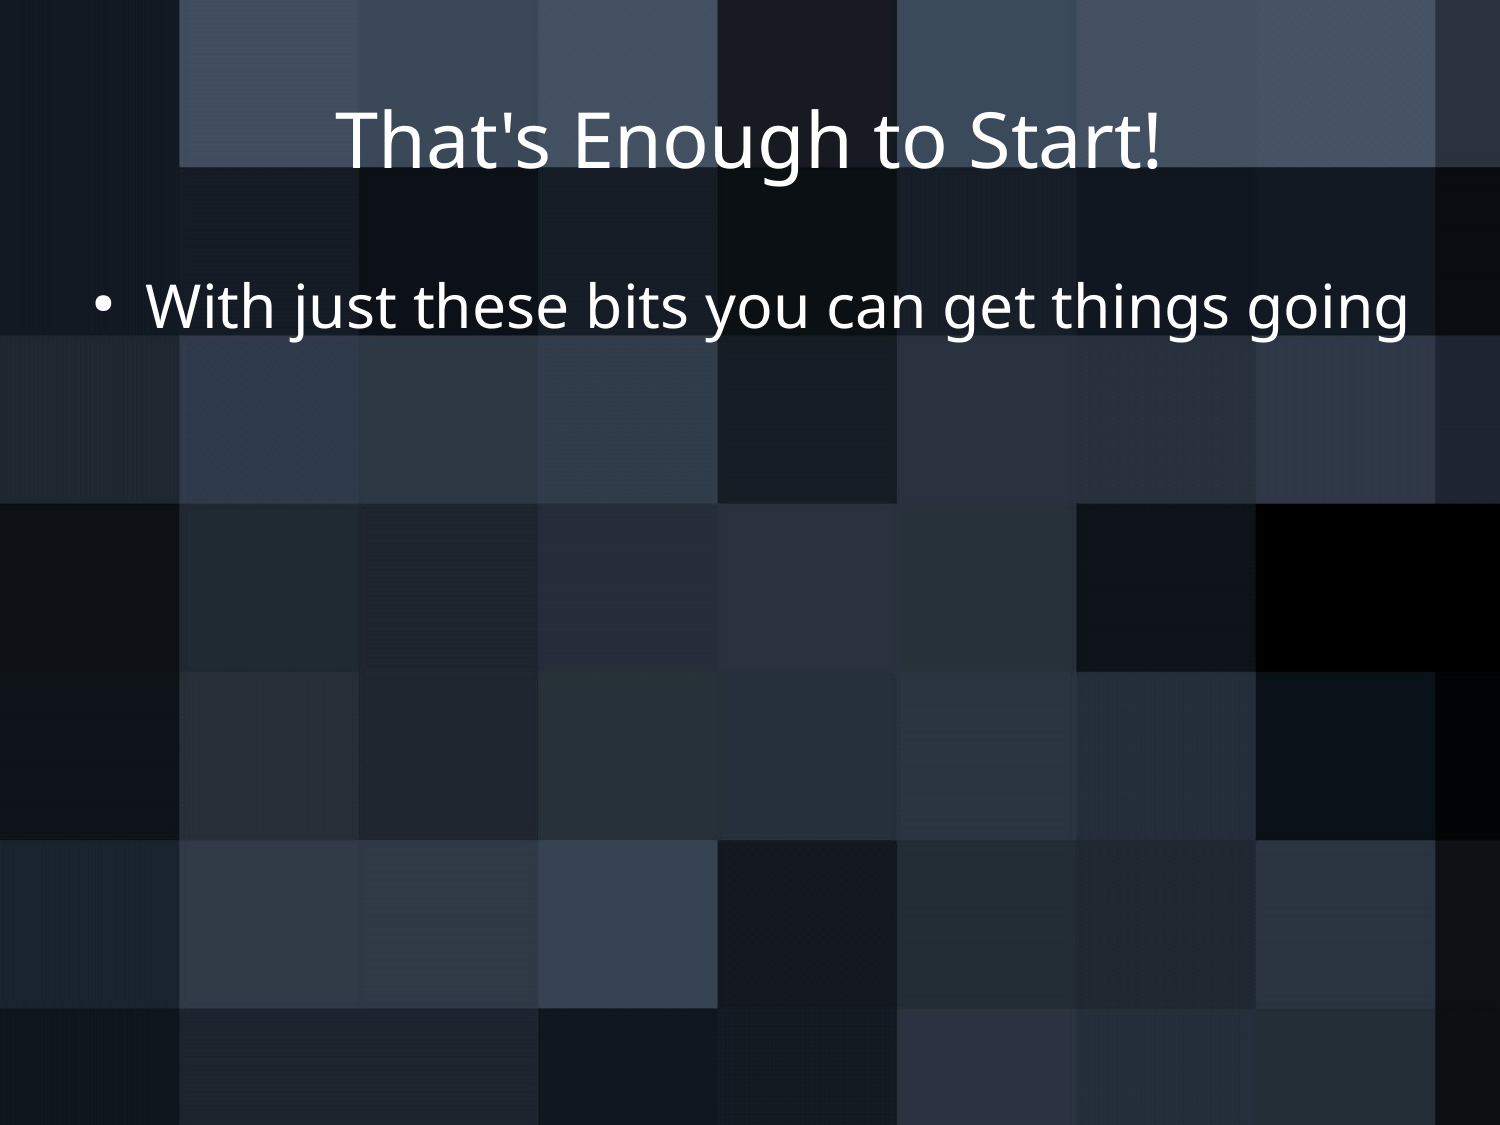

# That's Enough to Start!
With just these bits you can get things going